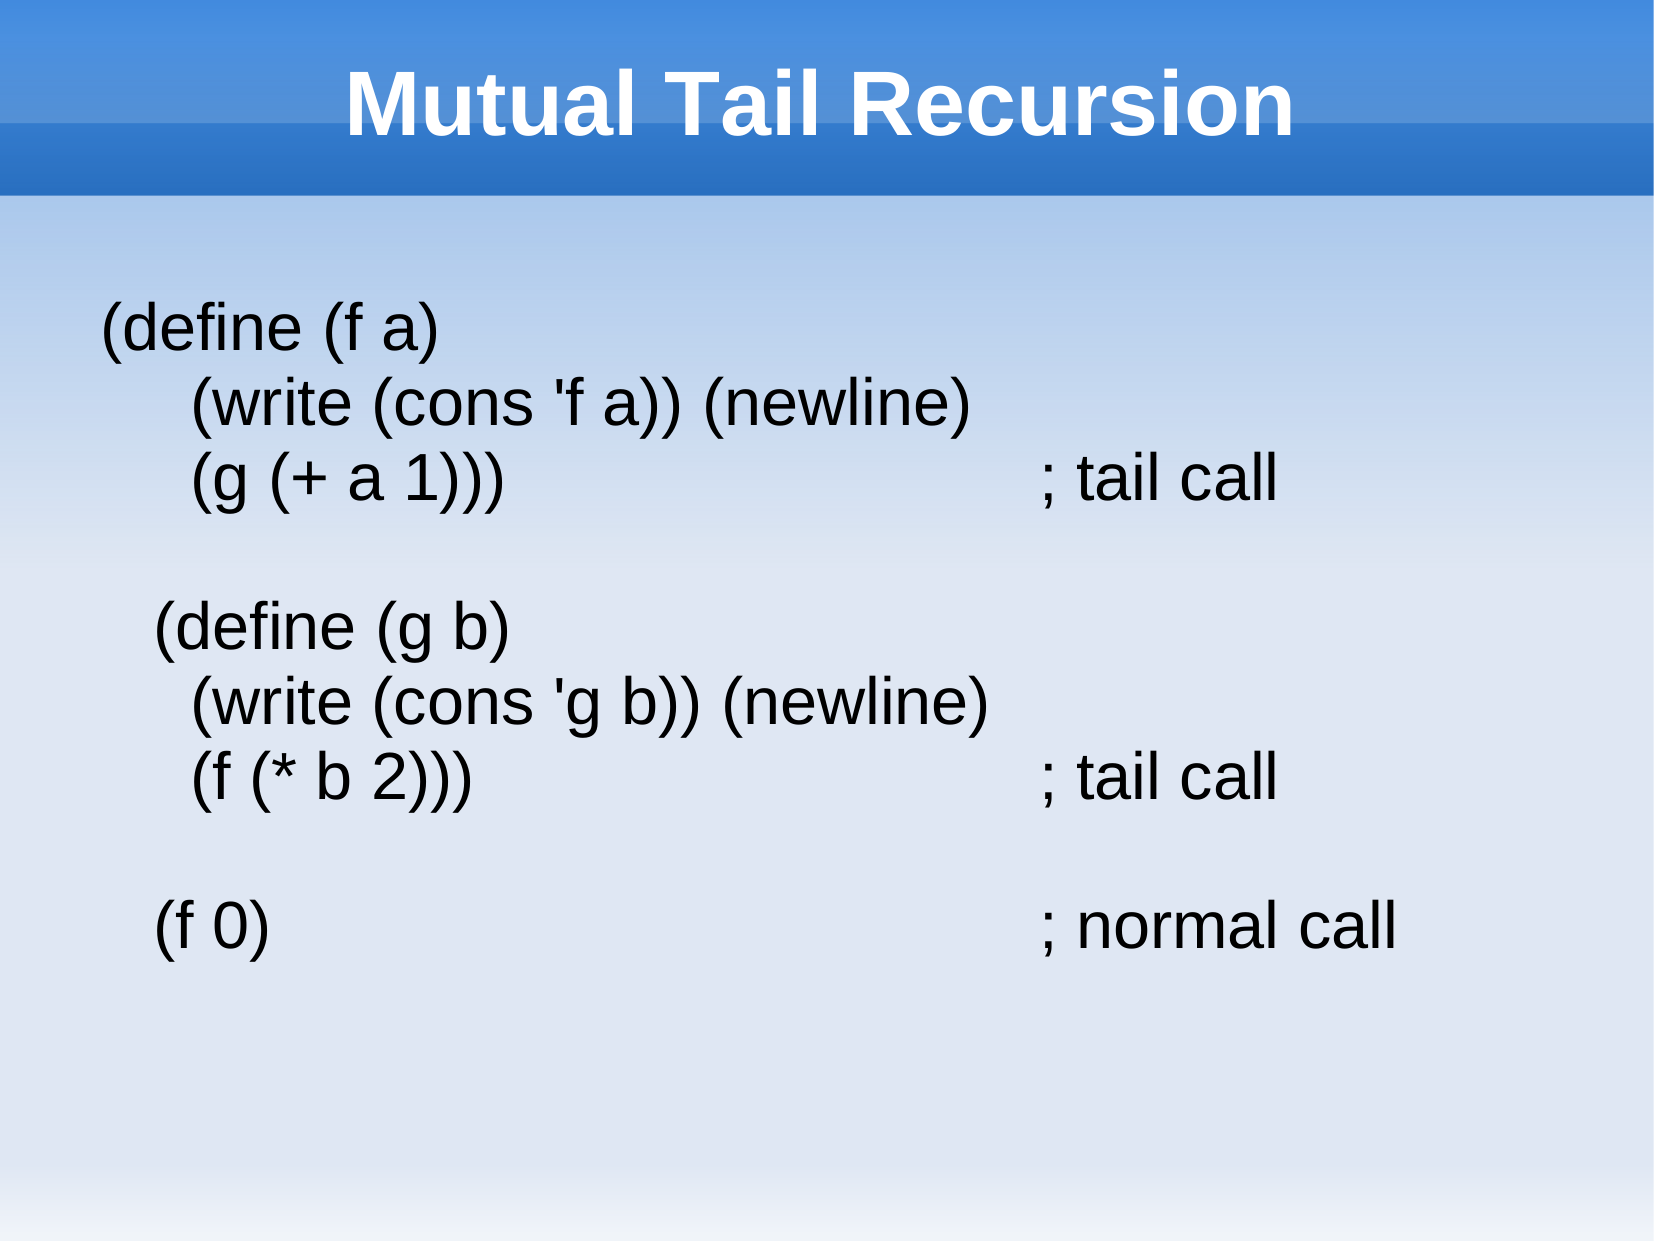

# Mutual Tail Recursion
(define (f a)
 (write (cons 'f a)) (newline)
 (g (+ a 1))) 							; tail call
(define (g b)
 (write (cons 'g b)) (newline)
 (f (* b 2))) 								; tail call
(f 0) 											; normal call